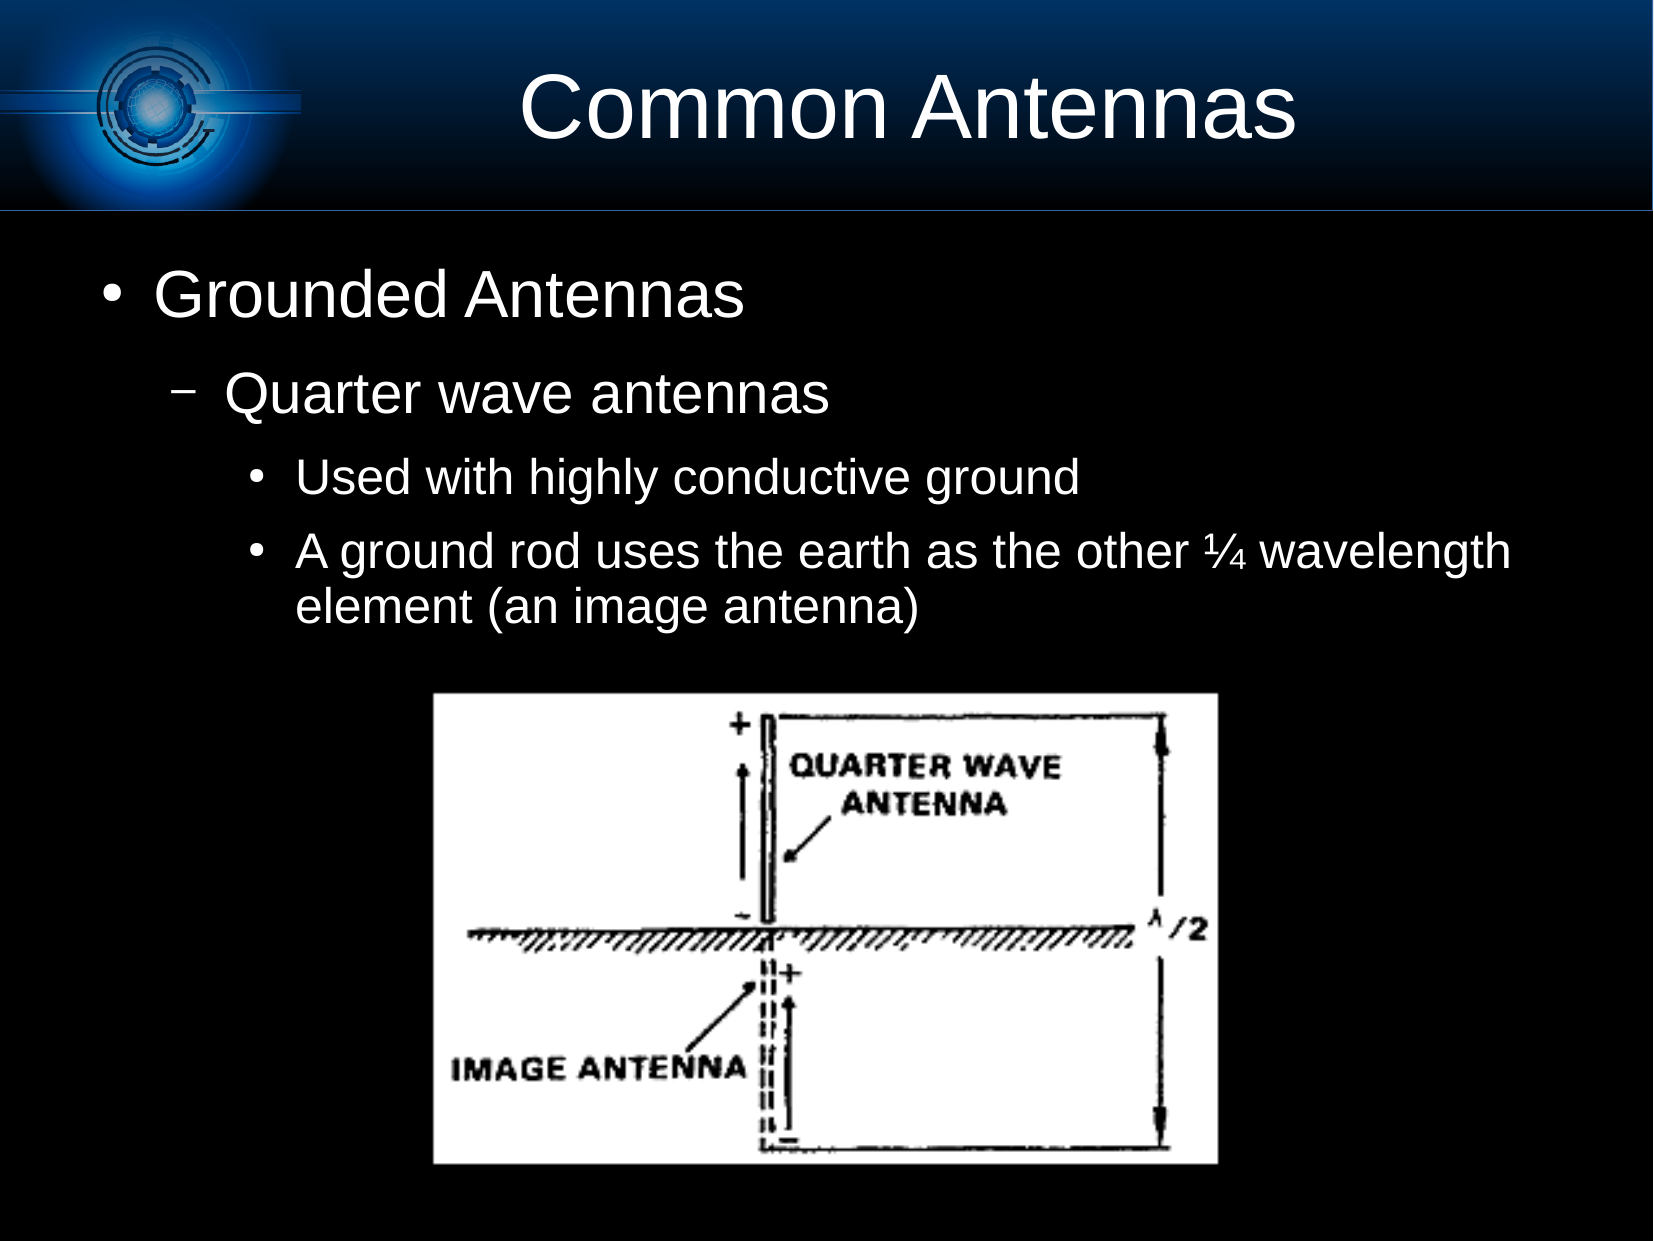

# Common Antennas
Grounded Antennas
Quarter wave antennas
Used with highly conductive ground
A ground rod uses the earth as the other ¼ wavelength element (an image antenna)